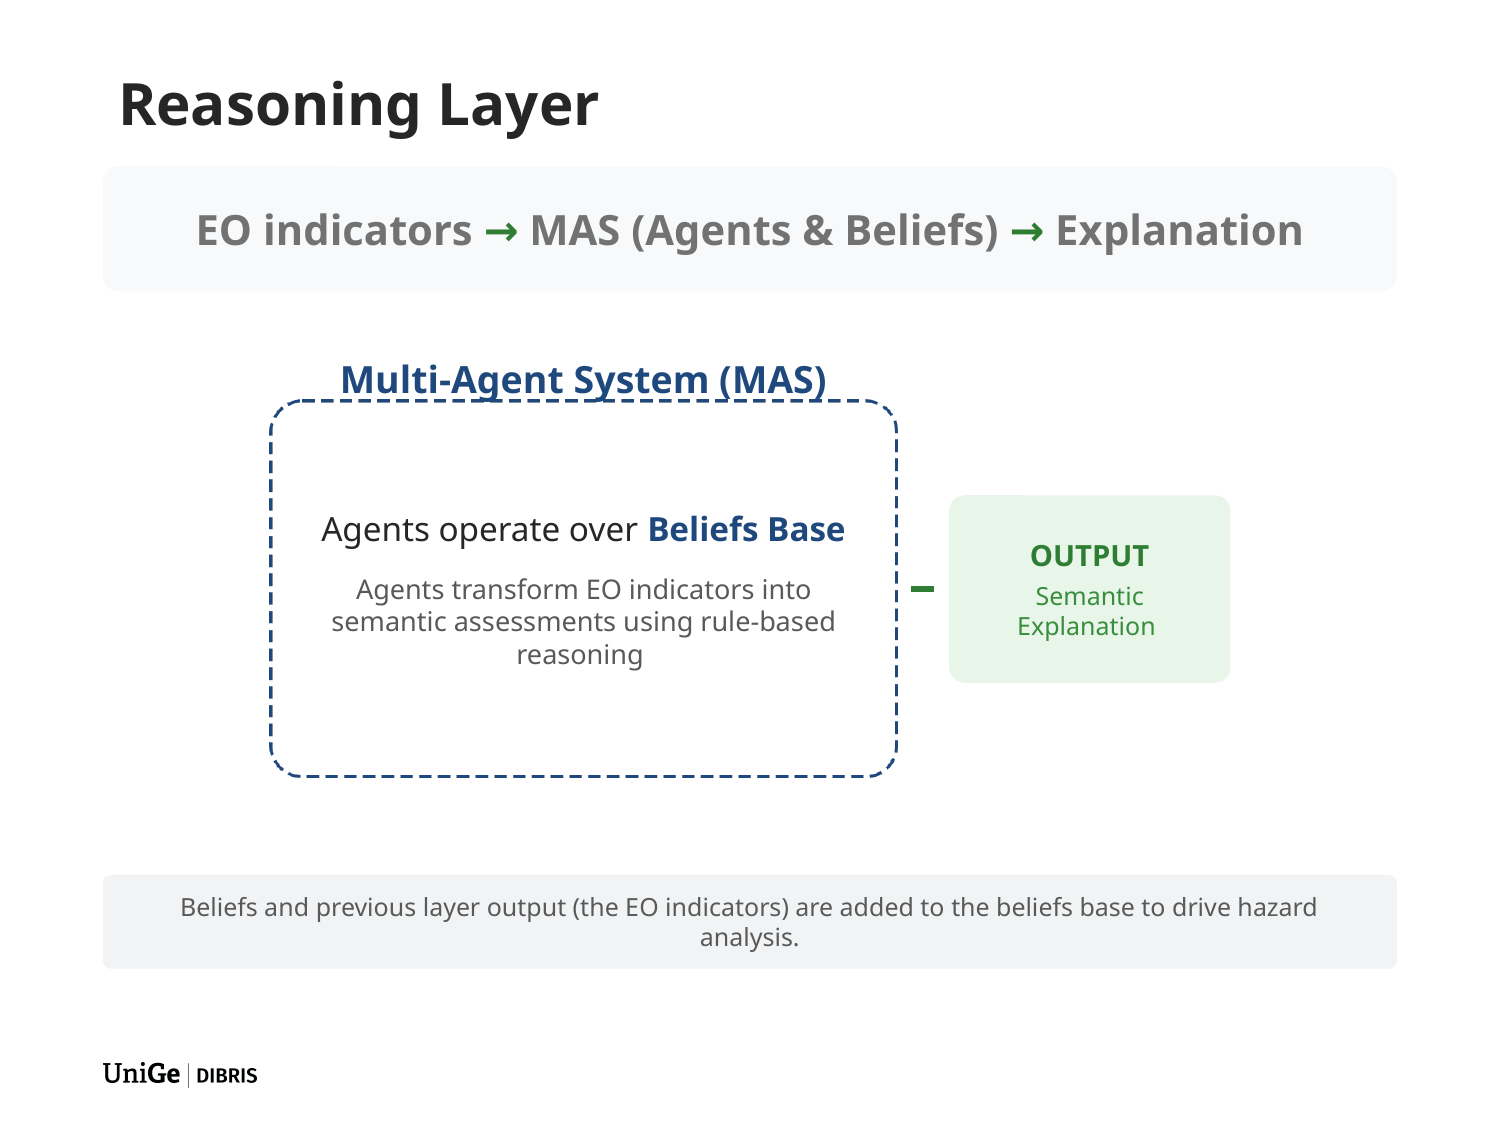

Reasoning Layer
EO indicators → MAS (Agents & Beliefs) → Explanation
Multi-Agent System (MAS)
Agents operate over Beliefs Base
Agents transform EO indicators into semantic assessments using rule-based reasoning
OUTPUT
Semantic Explanation
Beliefs and previous layer output (the EO indicators) are added to the beliefs base to drive hazard analysis.